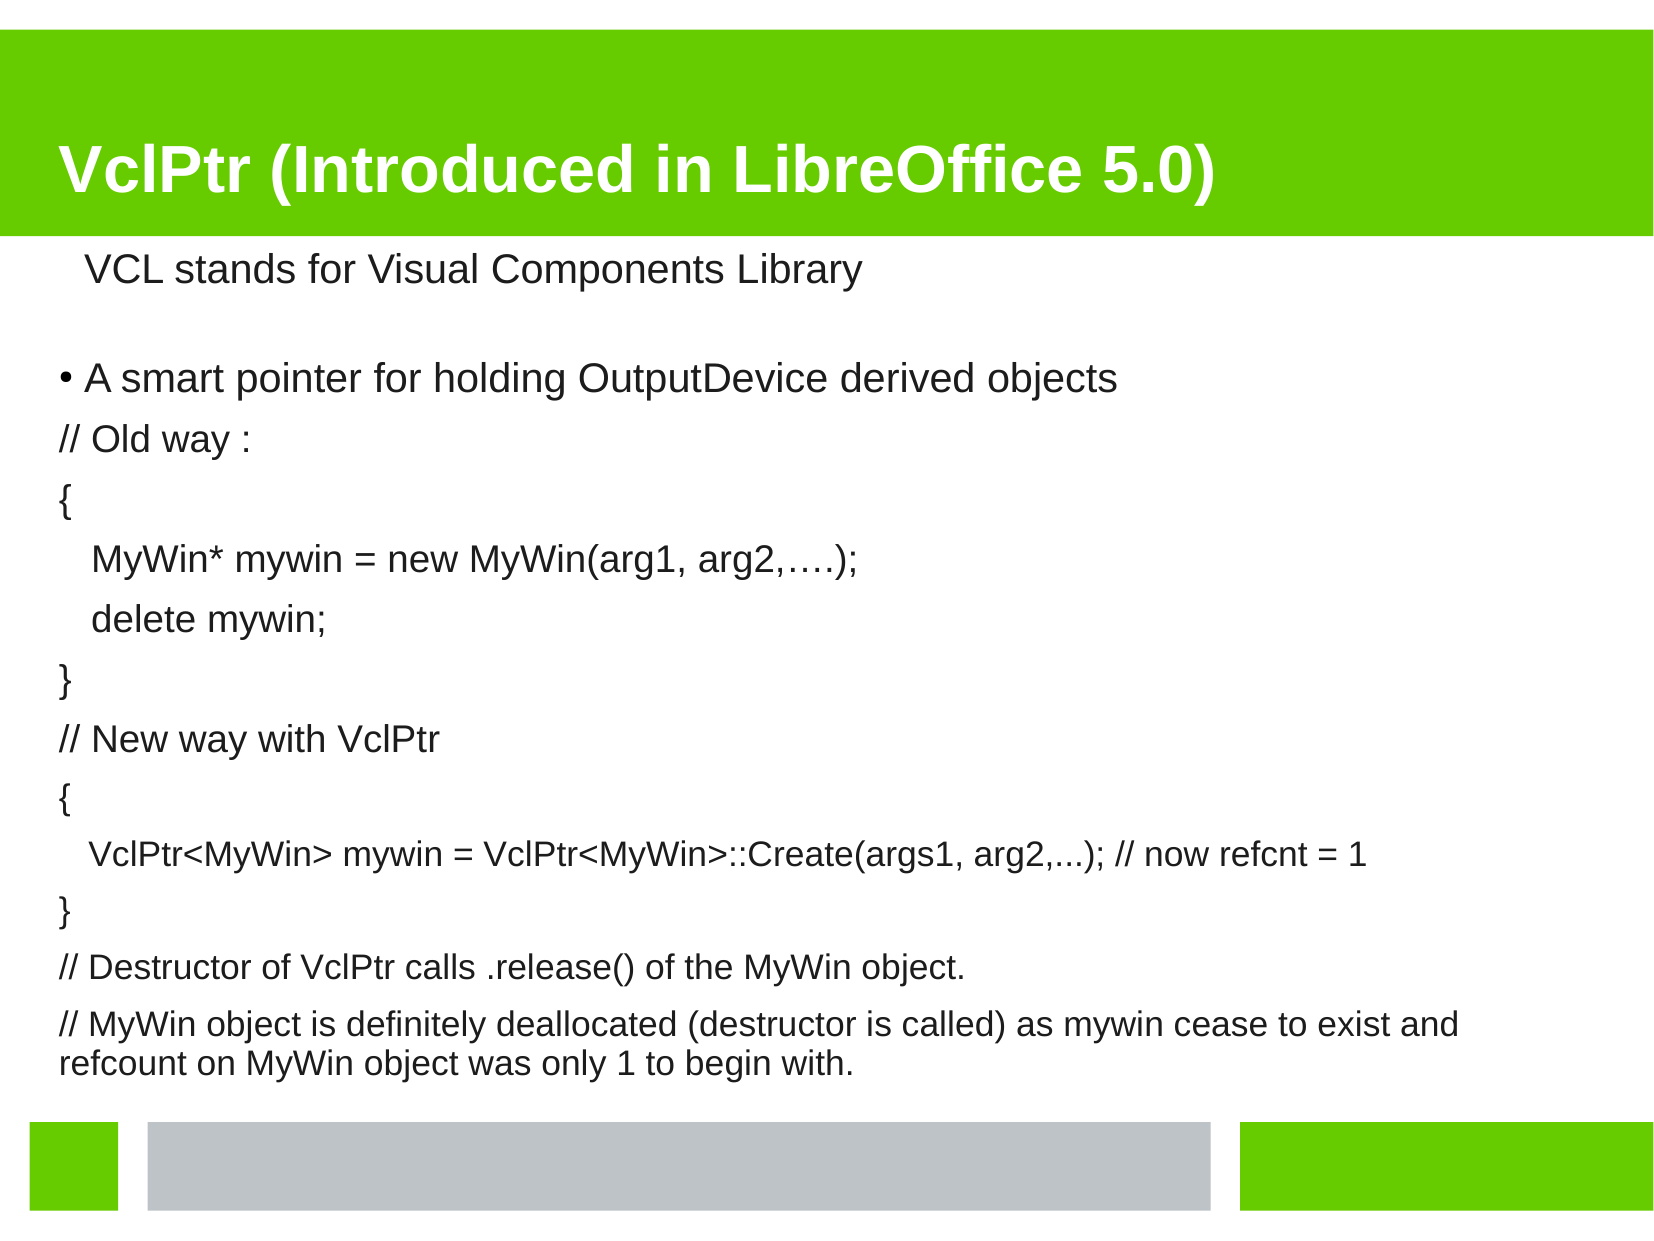

# VclPtr (Introduced in LibreOffice 5.0)
VCL stands for Visual Components Library
A smart pointer for holding OutputDevice derived objects
// Old way :
{
 MyWin* mywin = new MyWin(arg1, arg2,….);
 delete mywin;
}
// New way with VclPtr
{
 VclPtr<MyWin> mywin = VclPtr<MyWin>::Create(args1, arg2,...); // now refcnt = 1
}
// Destructor of VclPtr calls .release() of the MyWin object.
// MyWin object is definitely deallocated (destructor is called) as mywin cease to exist and refcount on MyWin object was only 1 to begin with.